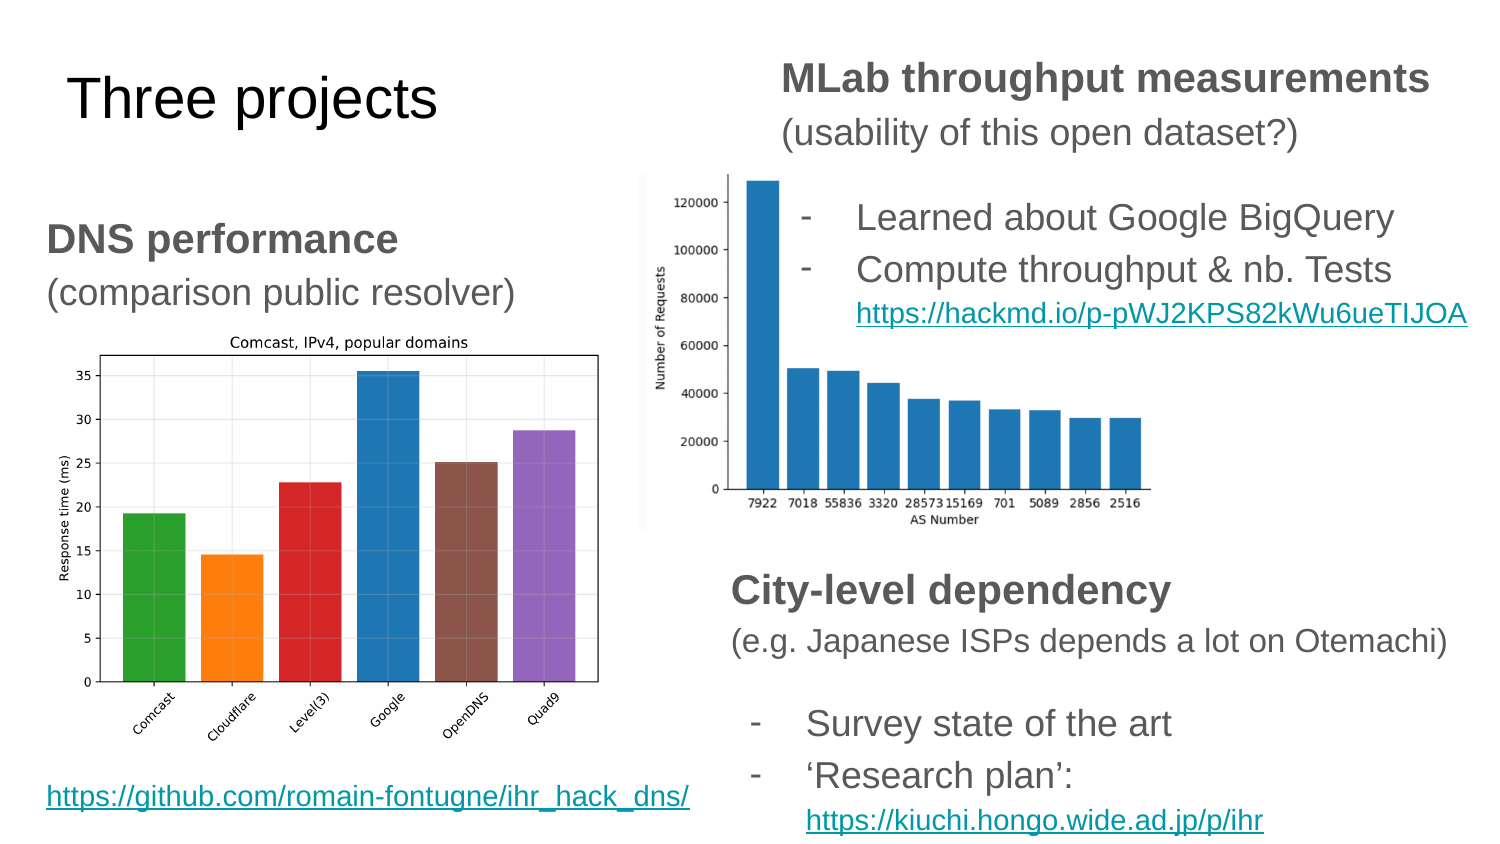

MLab throughput measurements
(usability of this open dataset?)
Learned about Google BigQuery
Compute throughput & nb. Tests
https://hackmd.io/p-pWJ2KPS82kWu6ueTIJOA
# Three projects
DNS performance
(comparison public resolver)
https://github.com/romain-fontugne/ihr_hack_dns/
City-level dependency
(e.g. Japanese ISPs depends a lot on Otemachi)
Survey state of the art
‘Research plan’: https://kiuchi.hongo.wide.ad.jp/p/ihr